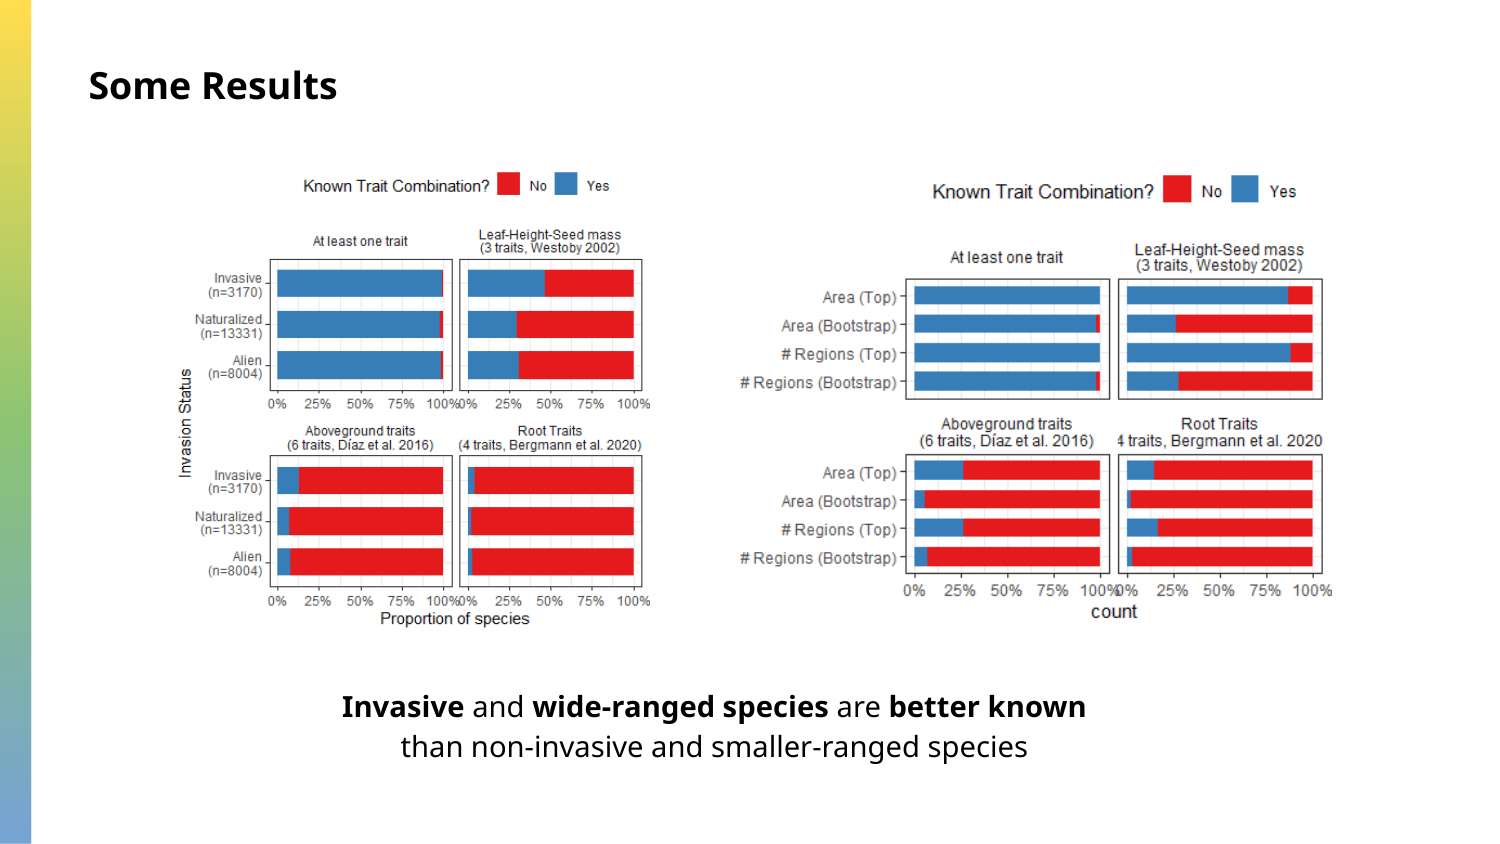

# Some Results
Invasive and wide-ranged species are better known
than non-invasive and smaller-ranged species